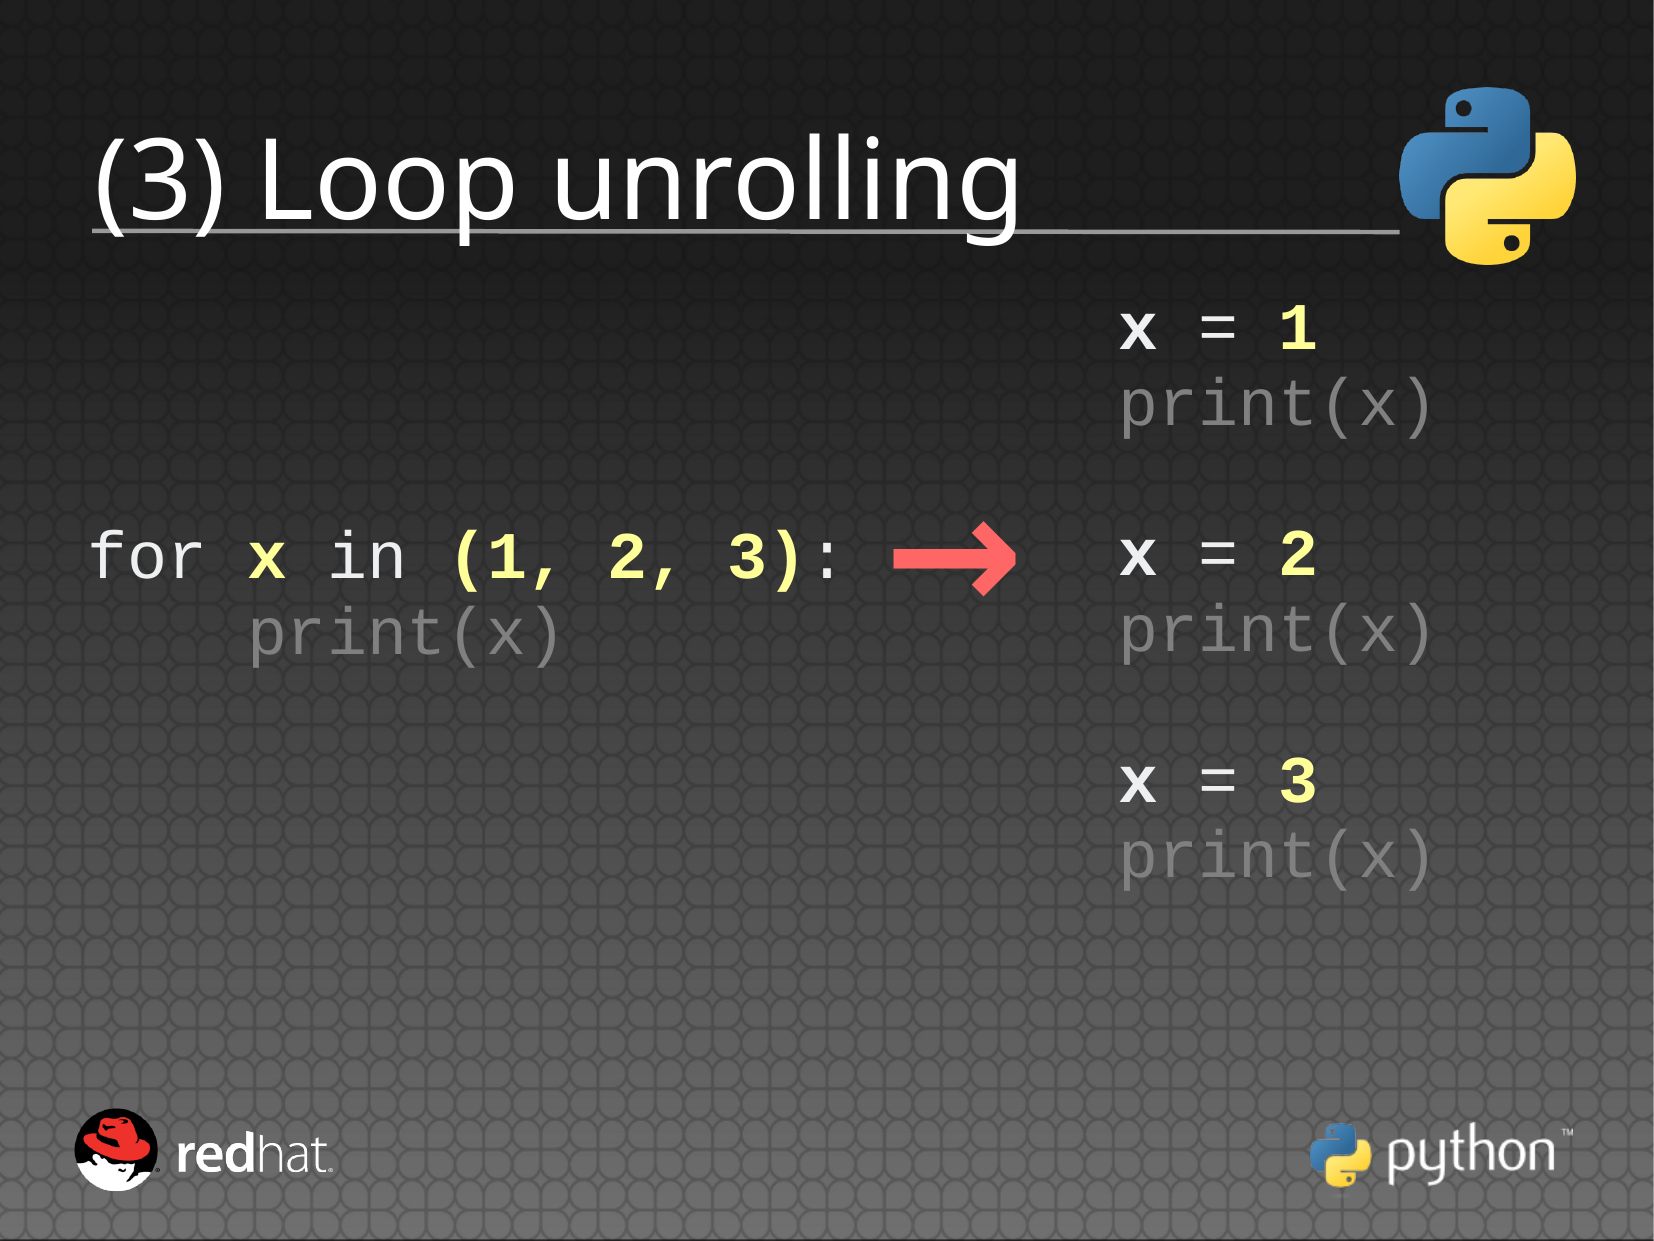

(3) Loop unrolling
x = 1
print(x)
x = 2
print(x)
x = 3
print(x)
→
# for x in (1, 2, 3): print(x)